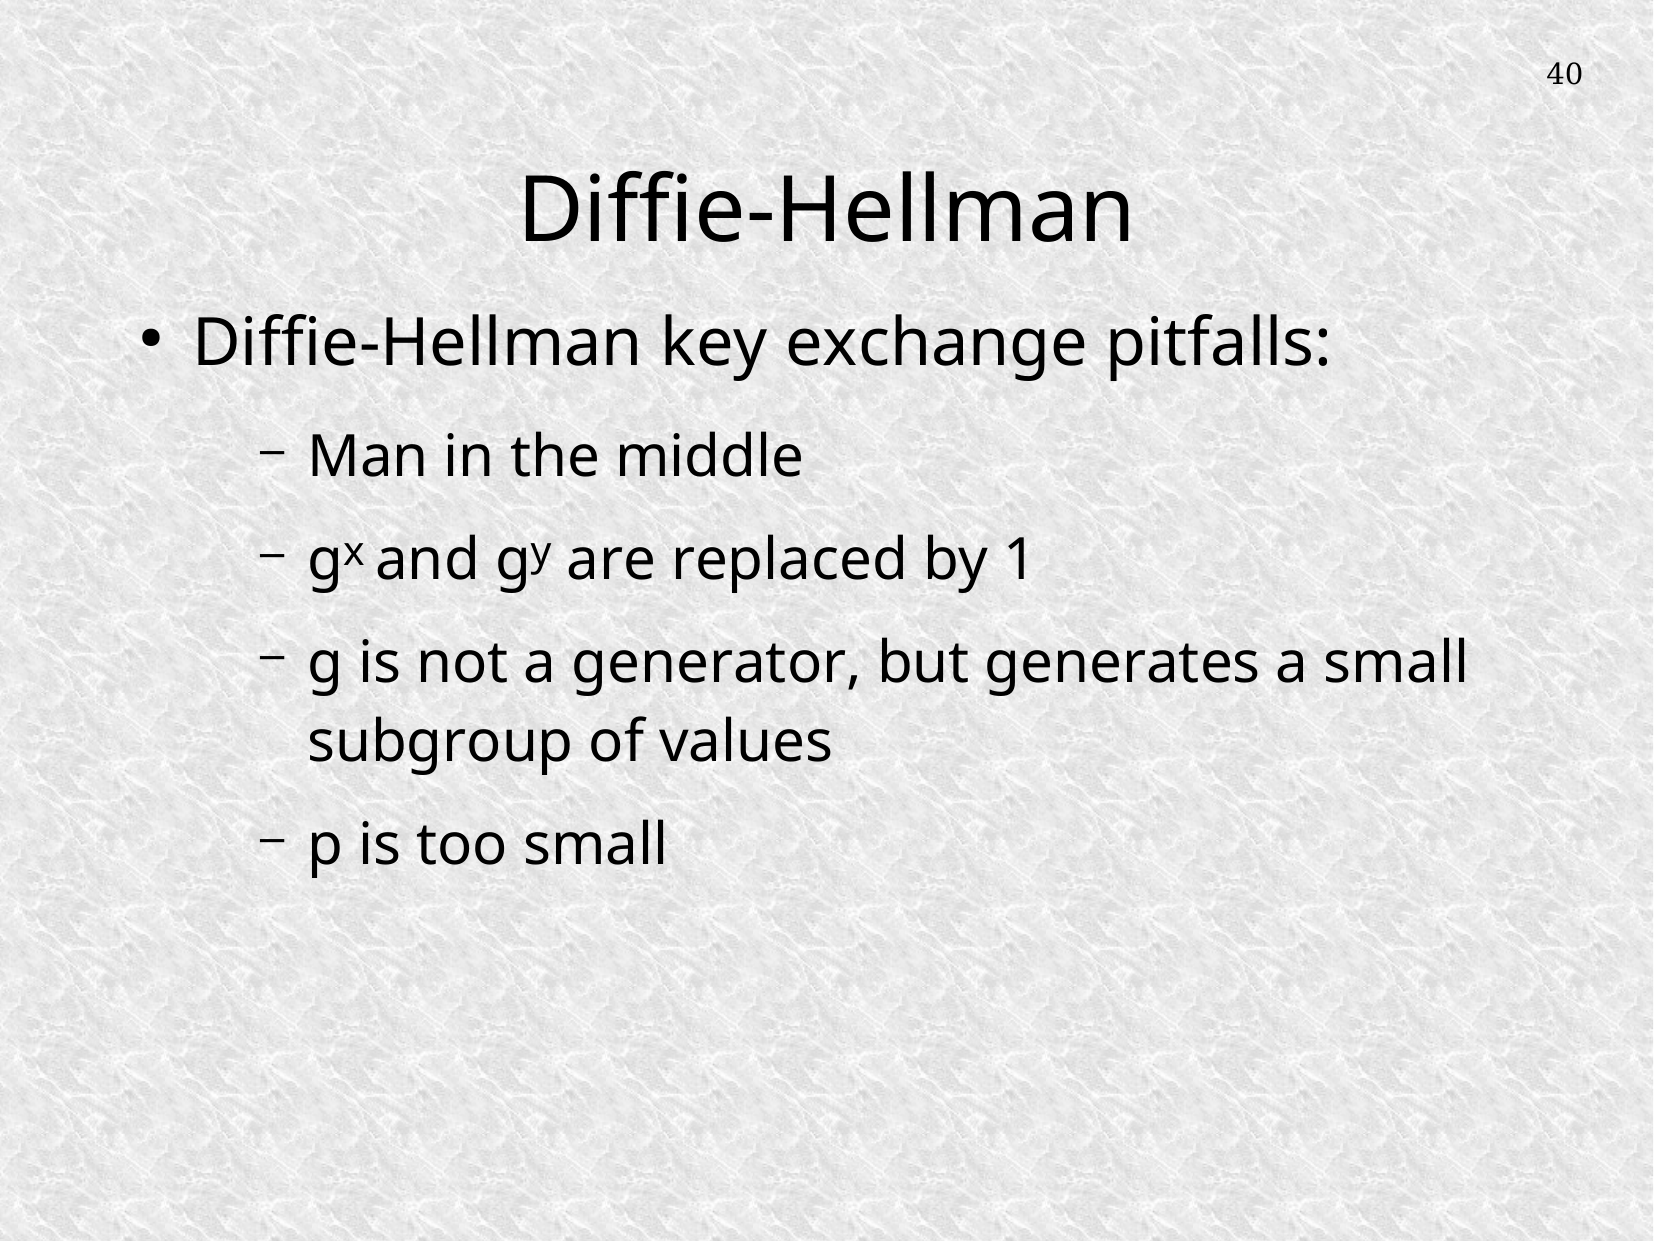

40
# Diffie-Hellman
Diffie-Hellman key exchange pitfalls:
Man in the middle
gx and gy are replaced by 1
g is not a generator, but generates a small subgroup of values
p is too small